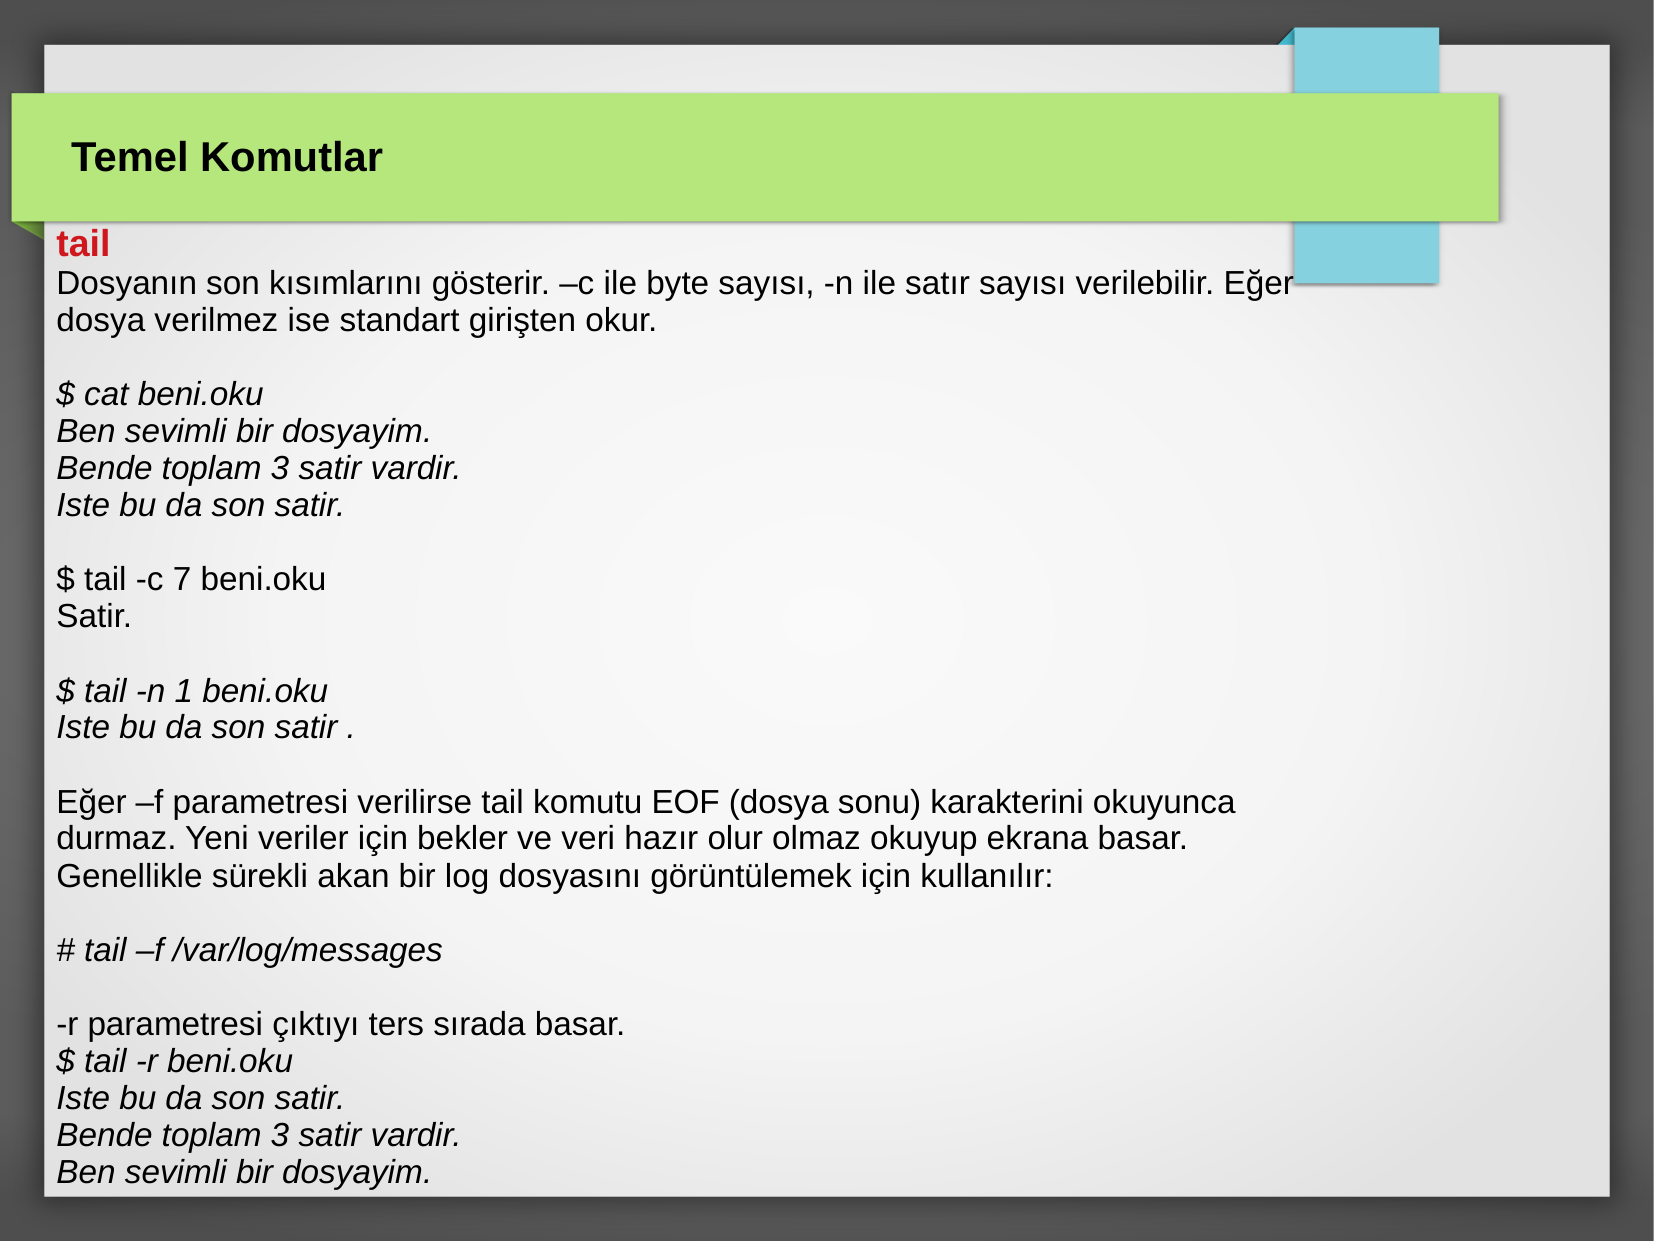

Temel Komutlar
tail
Dosyanın son kısımlarını gösterir. –c ile byte sayısı, -n ile satır sayısı verilebilir. Eğer
dosya verilmez ise standart girişten okur.
$ cat beni.oku
Ben sevimli bir dosyayim.
Bende toplam 3 satir vardir.
Iste bu da son satir.
$ tail -c 7 beni.oku
Satir.
$ tail -n 1 beni.oku
Iste bu da son satir .
Eğer –f parametresi verilirse tail komutu EOF (dosya sonu) karakterini okuyunca
durmaz. Yeni veriler için bekler ve veri hazır olur olmaz okuyup ekrana basar.
Genellikle sürekli akan bir log dosyasını görüntülemek için kullanılır:
# tail –f /var/log/messages
-r parametresi çıktıyı ters sırada basar.
$ tail -r beni.oku
Iste bu da son satir.
Bende toplam 3 satir vardir.
Ben sevimli bir dosyayim.